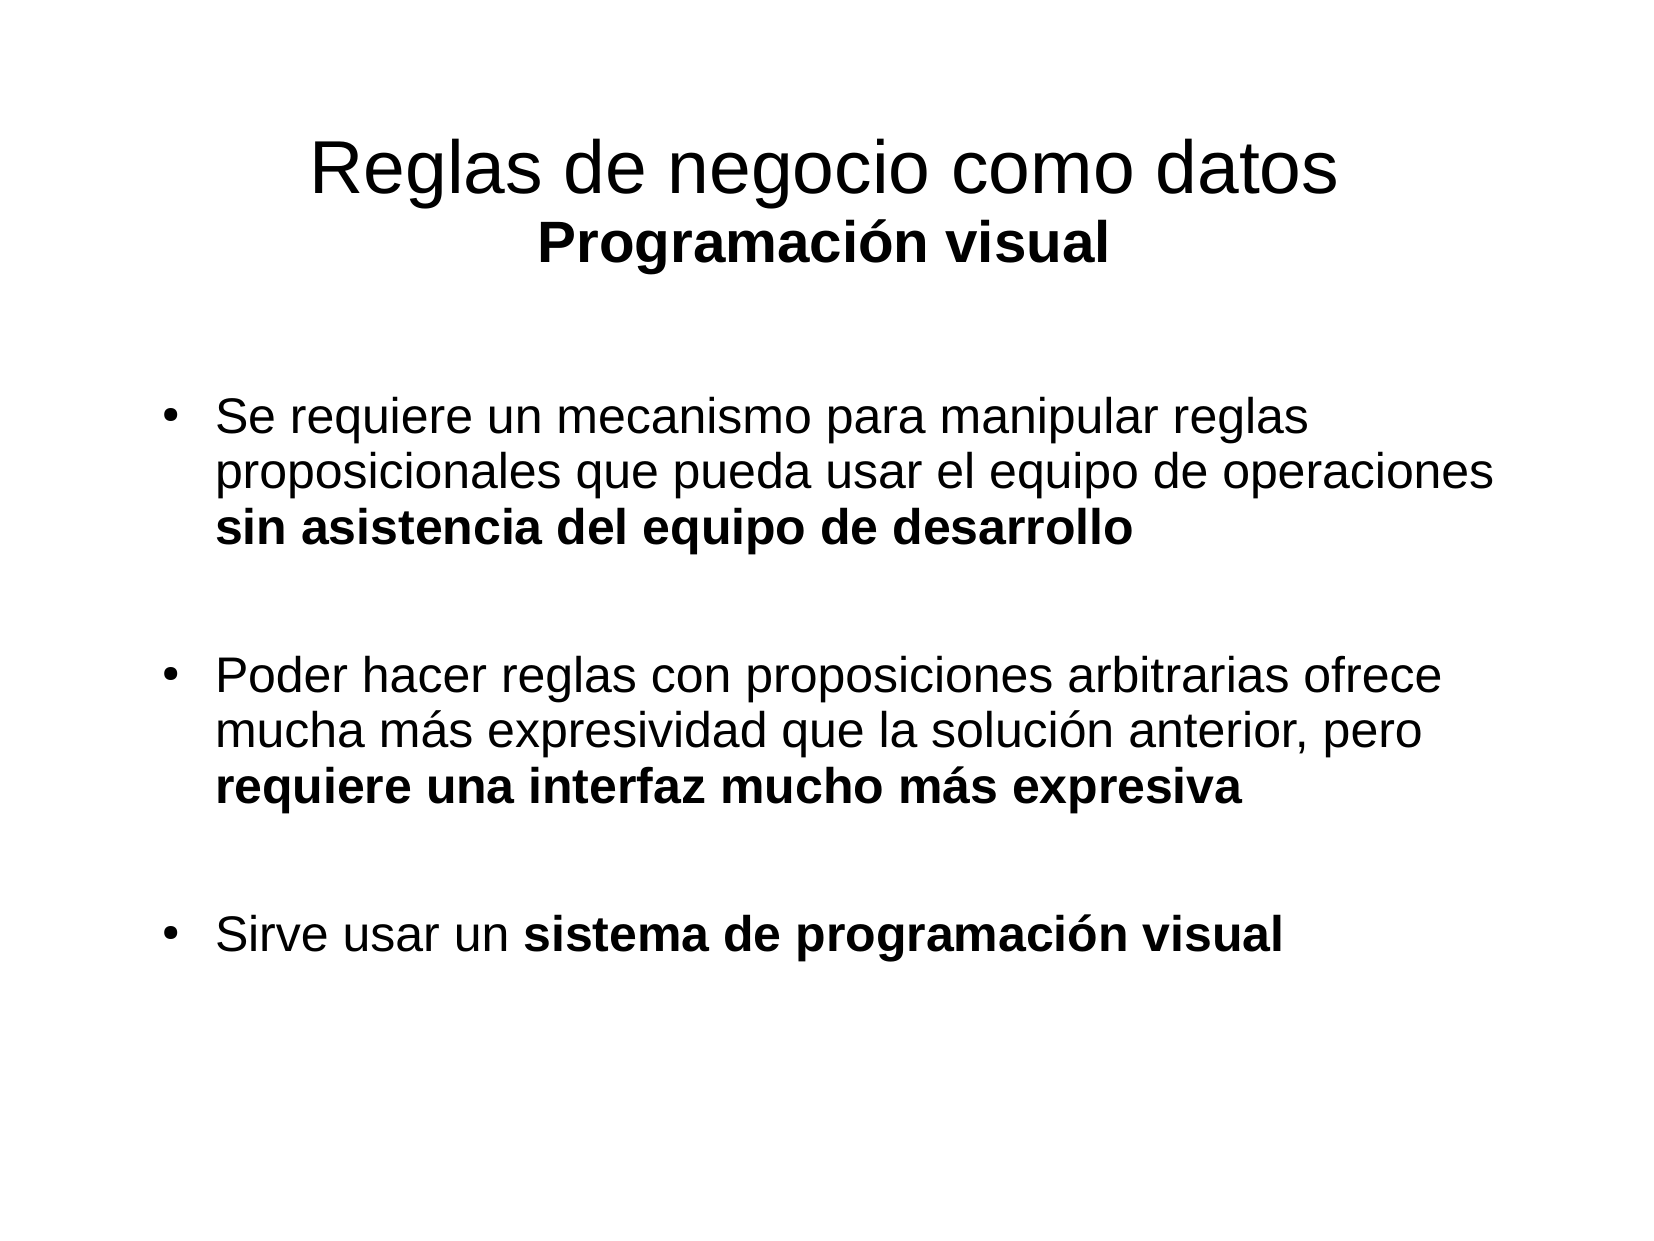

# Reglas de negocio como datos Programación visual
Se requiere un mecanismo para manipular reglas proposicionales que pueda usar el equipo de operaciones sin asistencia del equipo de desarrollo
Poder hacer reglas con proposiciones arbitrarias ofrece mucha más expresividad que la solución anterior, pero requiere una interfaz mucho más expresiva
Sirve usar un sistema de programación visual